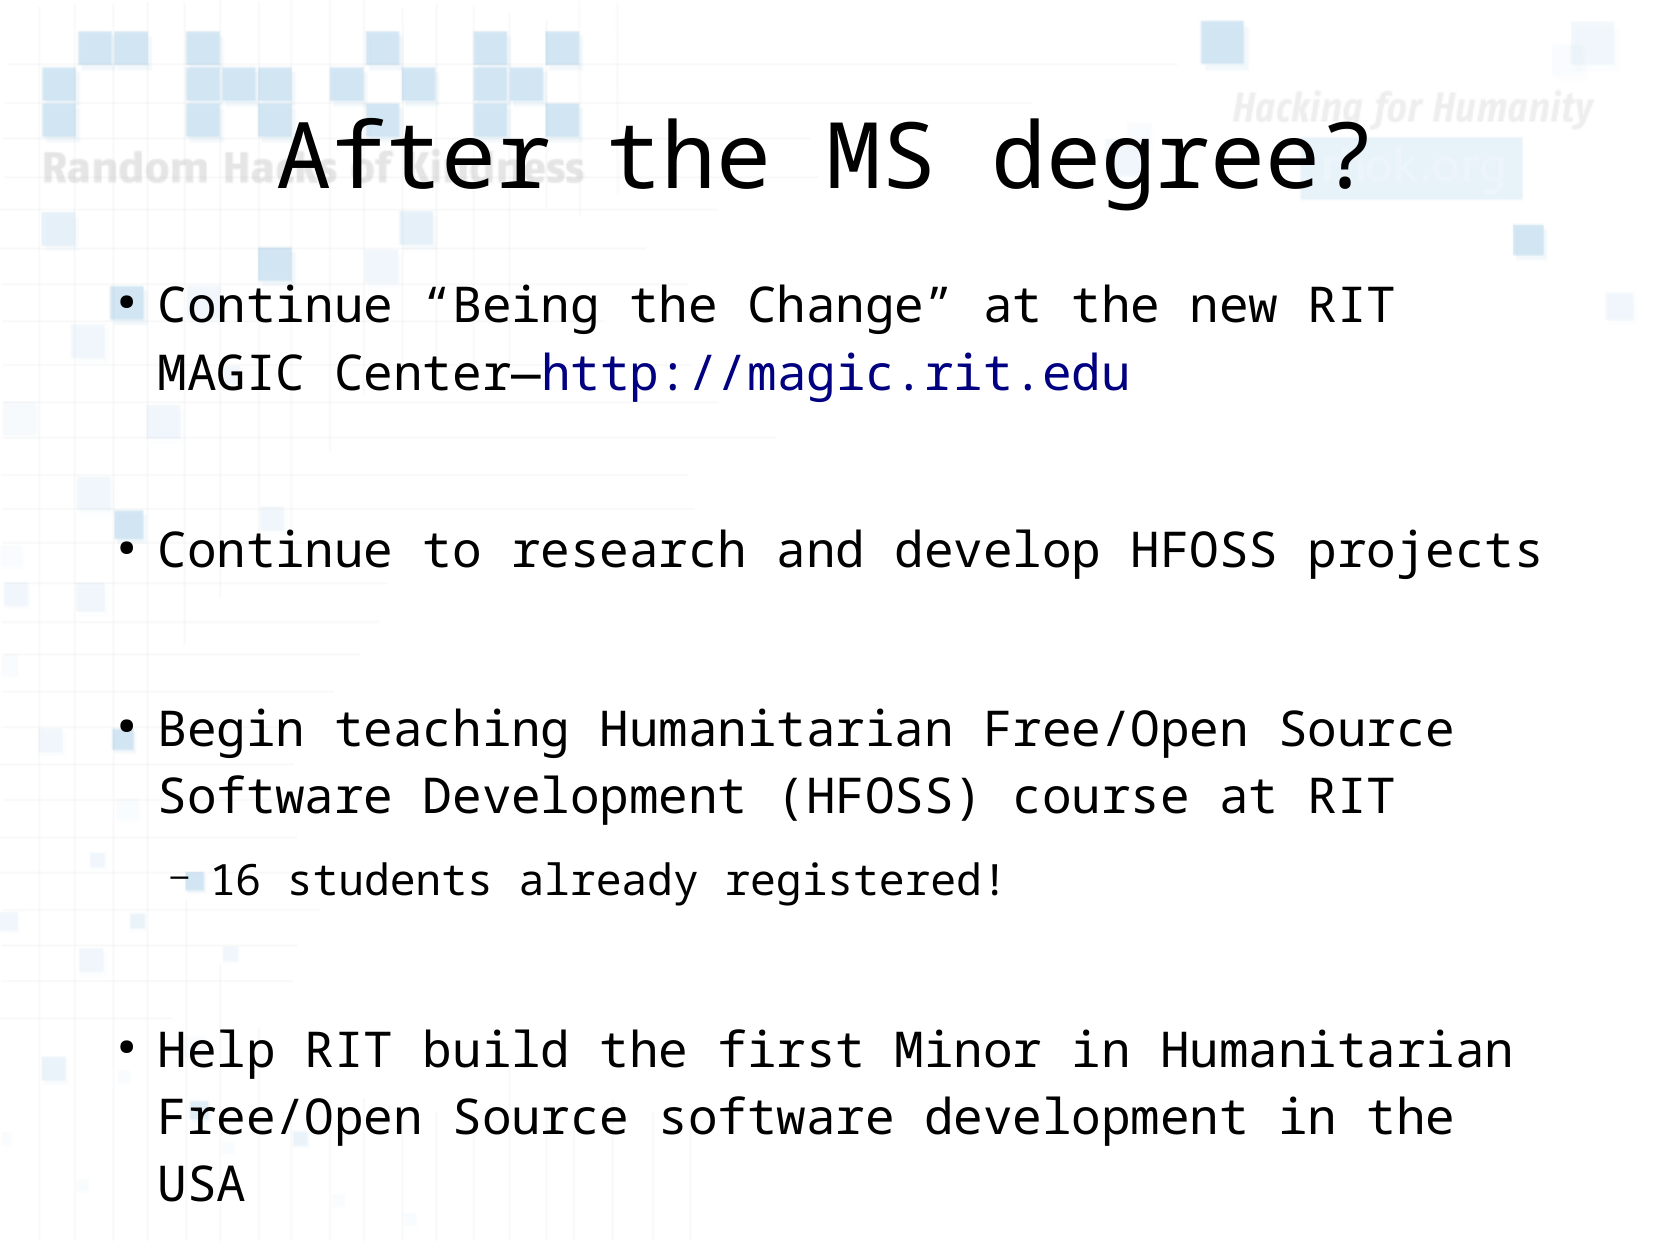

# After the MS degree?
Continue “Being the Change” at the new RIT MAGIC Center—http://magic.rit.edu
Continue to research and develop HFOSS projects
Begin teaching Humanitarian Free/Open Source Software Development (HFOSS) course at RIT
16 students already registered!
Help RIT build the first Minor in Humanitarian Free/Open Source software development in the USA